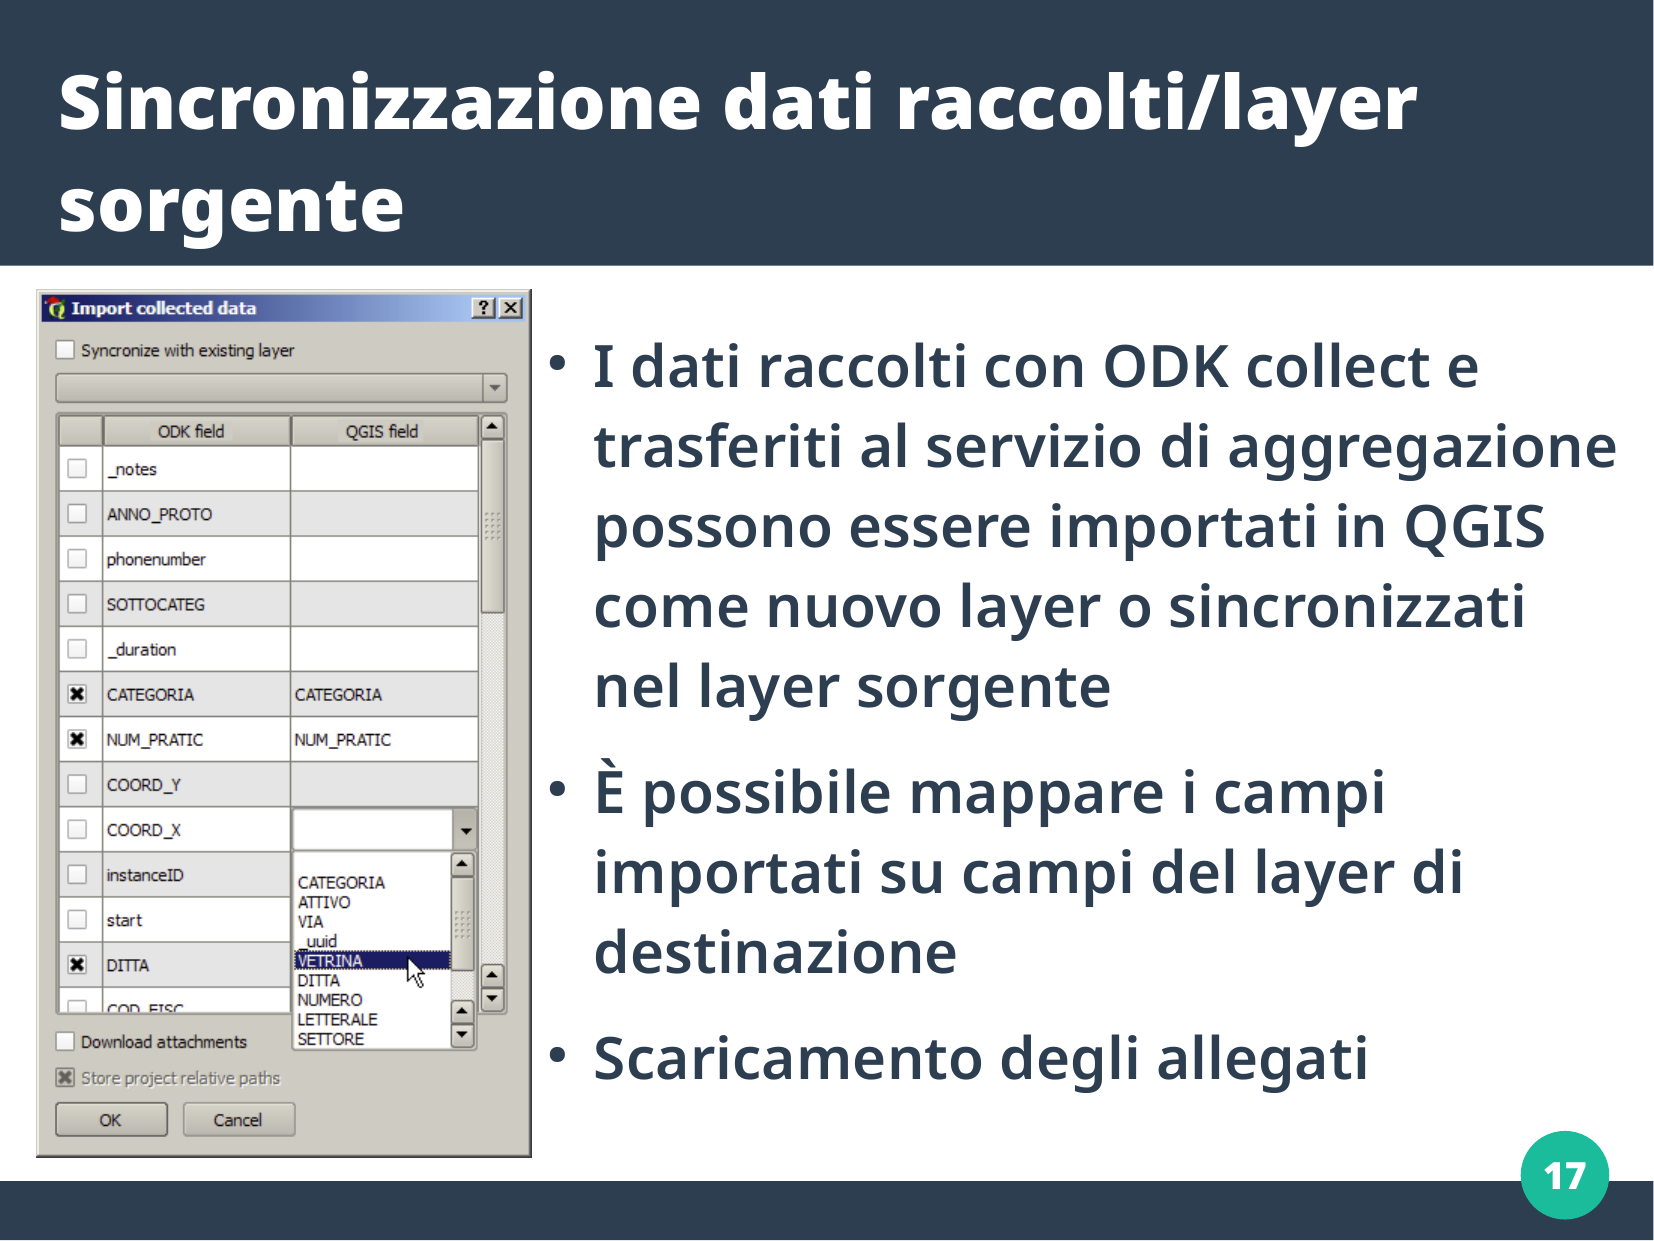

# Sincronizzazione dati raccolti/layer sorgente
I dati raccolti con ODK collect e trasferiti al servizio di aggregazione possono essere importati in QGIS come nuovo layer o sincronizzati
nel layer sorgente
È possibile mappare i campi importati su campi del layer di destinazione
Scaricamento degli allegati